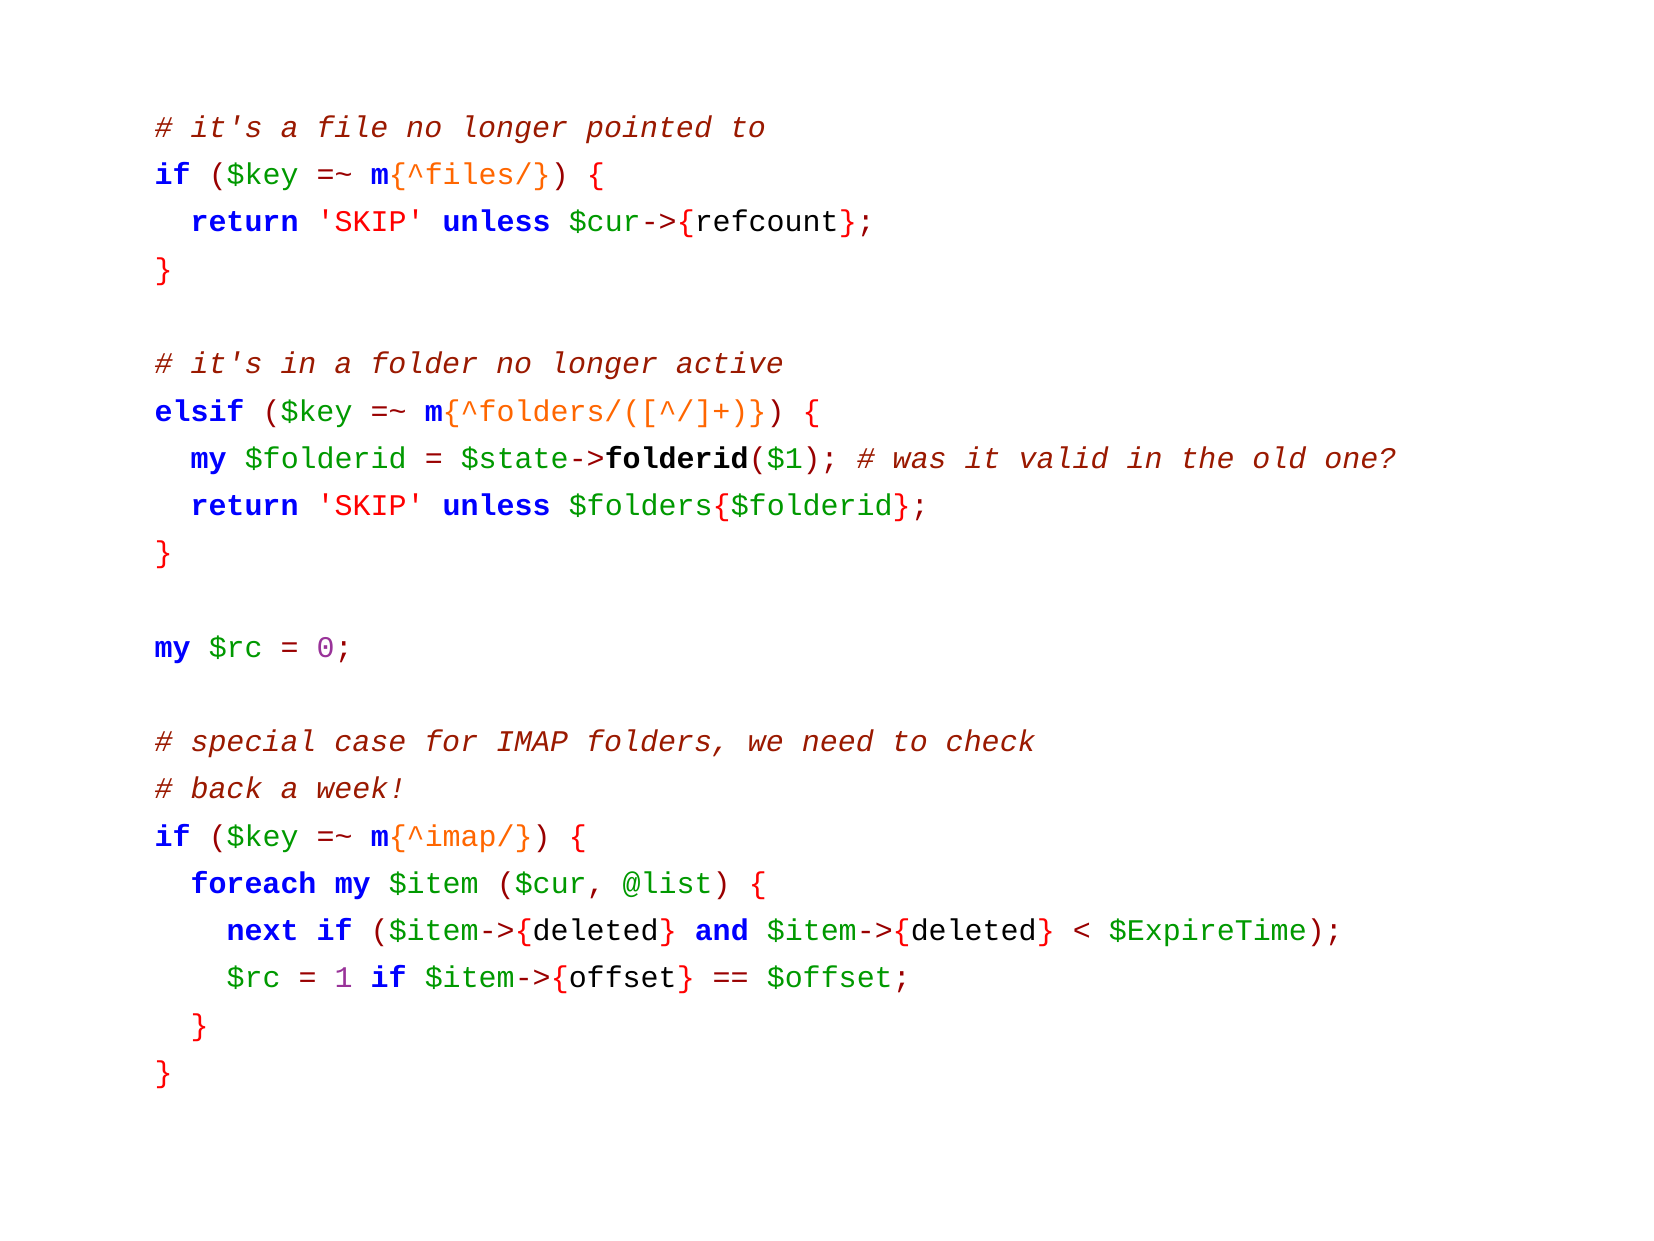

# # it's a file no longer pointed to
 if ($key =~ m{^files/}) {
 return 'SKIP' unless $cur->{refcount};
 }
 # it's in a folder no longer active
 elsif ($key =~ m{^folders/([^/]+)}) {
 my $folderid = $state->folderid($1); # was it valid in the old one?
 return 'SKIP' unless $folders{$folderid};
 }
 my $rc = 0;
 # special case for IMAP folders, we need to check
 # back a week!
 if ($key =~ m{^imap/}) {
 foreach my $item ($cur, @list) {
 next if ($item->{deleted} and $item->{deleted} < $ExpireTime);
 $rc = 1 if $item->{offset} == $offset;
 }
 }